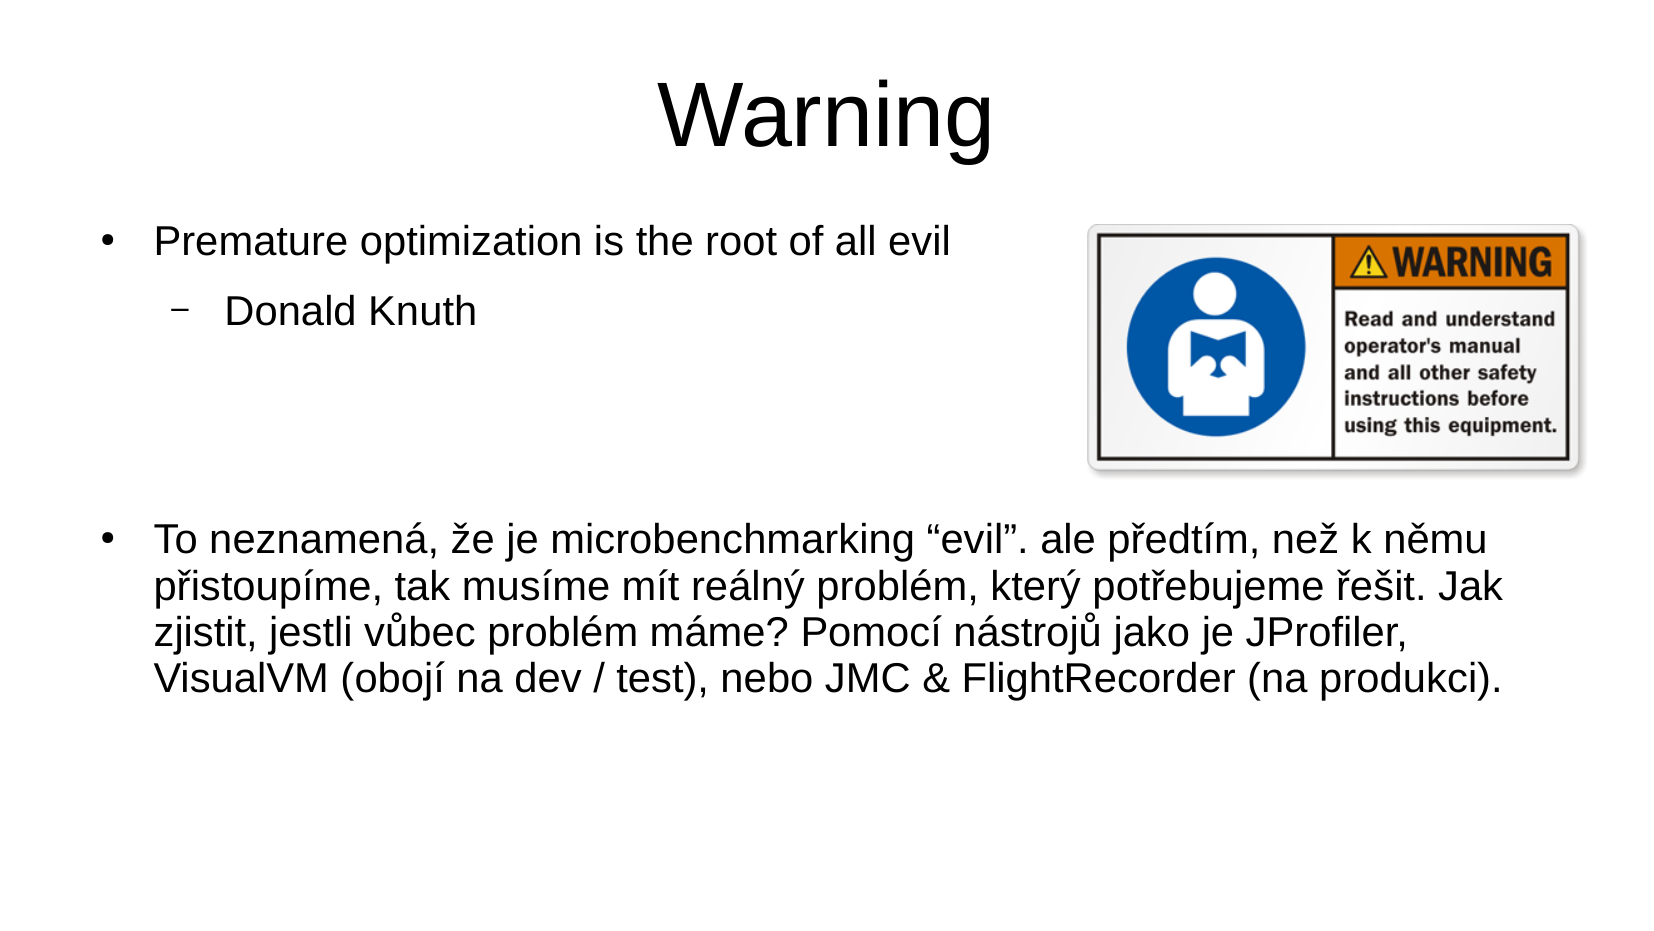

# Warning
Premature optimization is the root of all evil
Donald Knuth
To neznamená, že je microbenchmarking “evil”. ale předtím, než k němu přistoupíme, tak musíme mít reálný problém, který potřebujeme řešit. Jak zjistit, jestli vůbec problém máme? Pomocí nástrojů jako je JProfiler, VisualVM (obojí na dev / test), nebo JMC & FlightRecorder (na produkci).